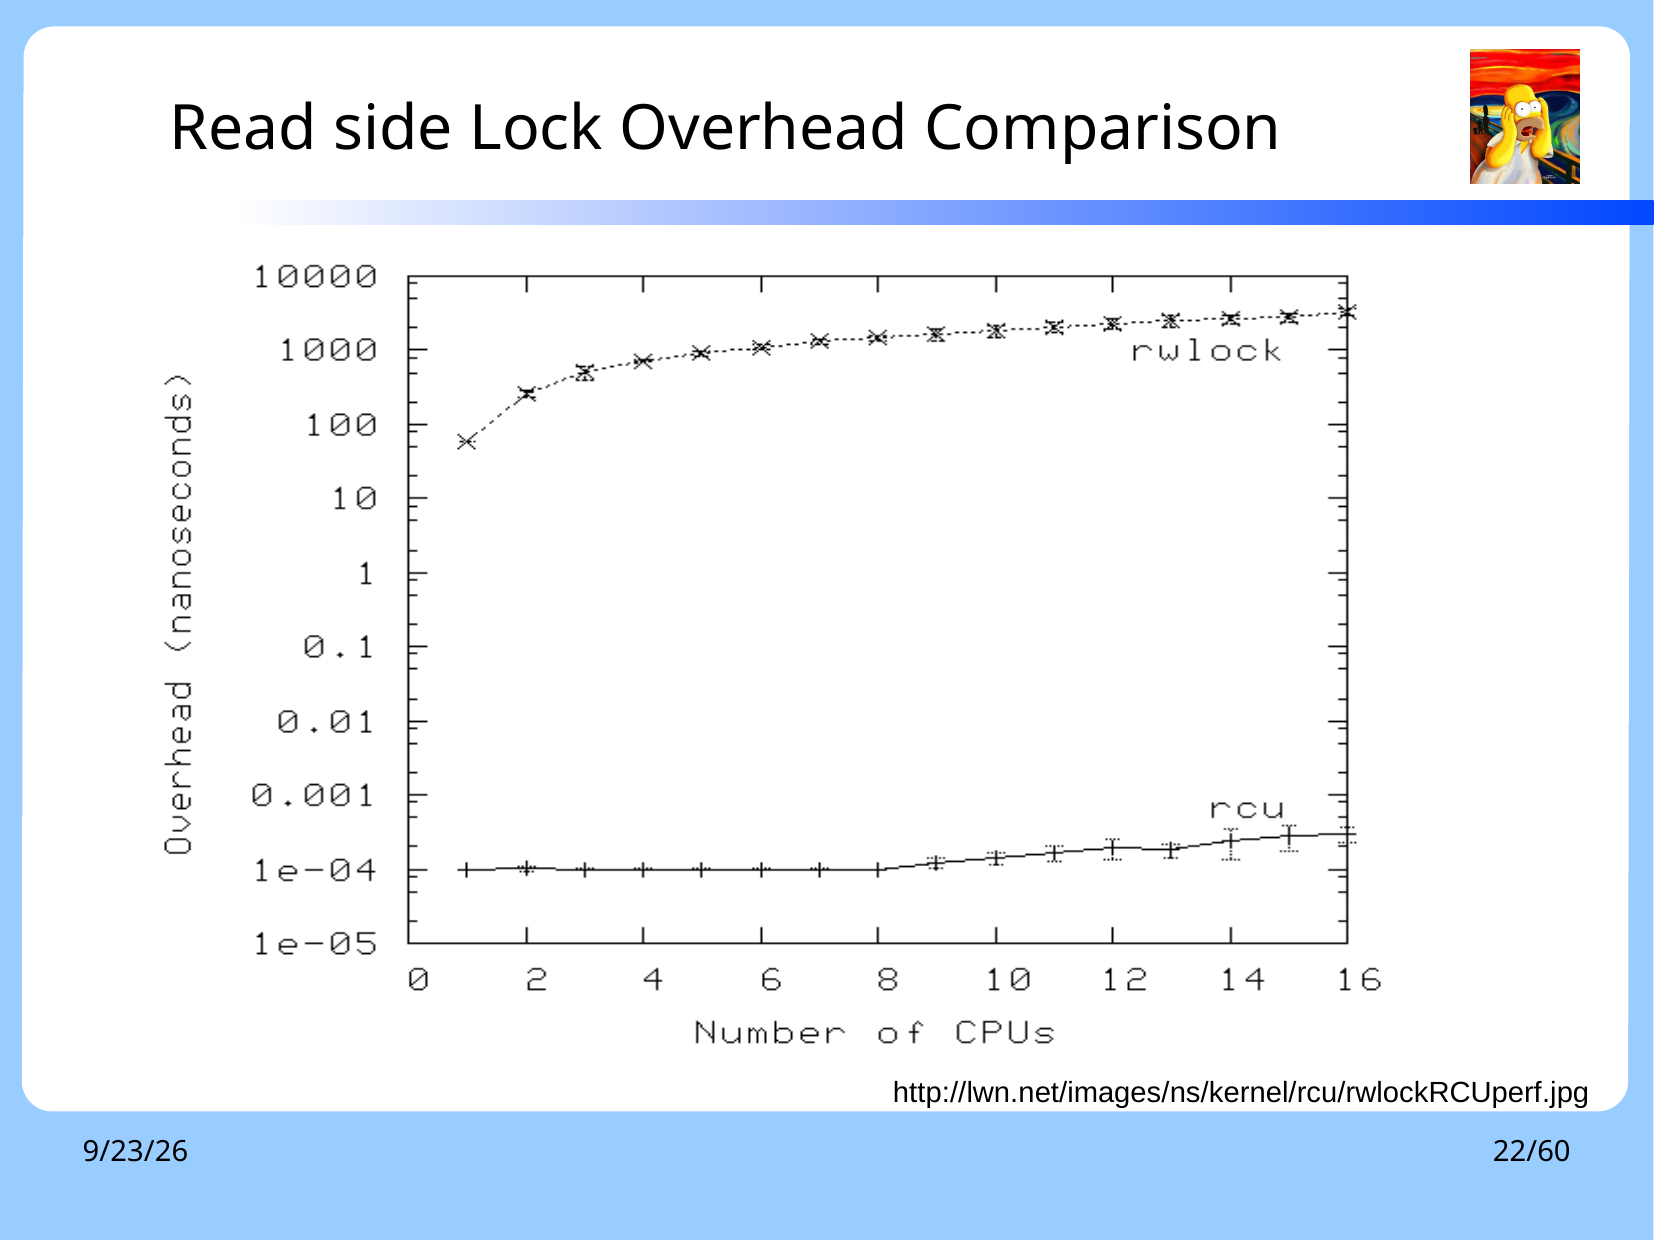

# Read side Lock Overhead Comparison
http://lwn.net/images/ns/kernel/rcu/rwlockRCUperf.jpg
22